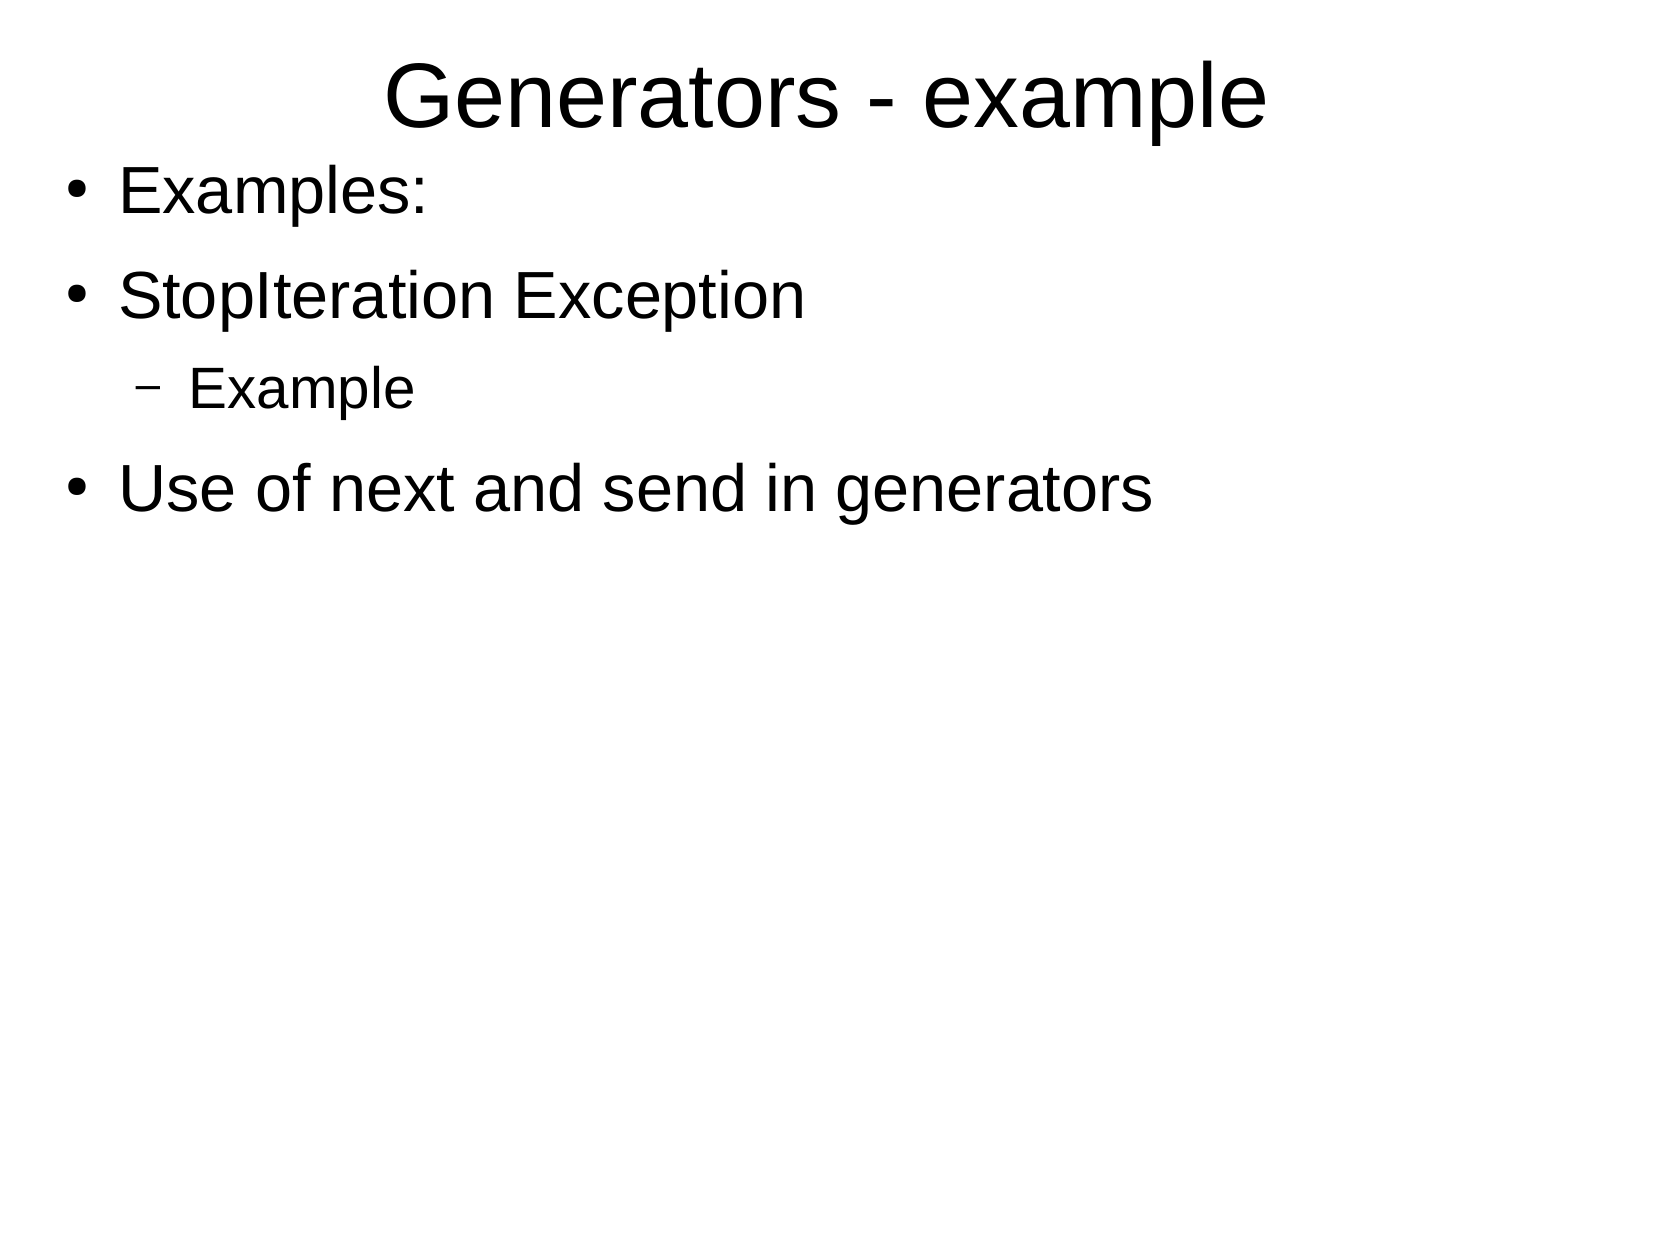

# Generators - example
Examples:
StopIteration Exception
Example
Use of next and send in generators